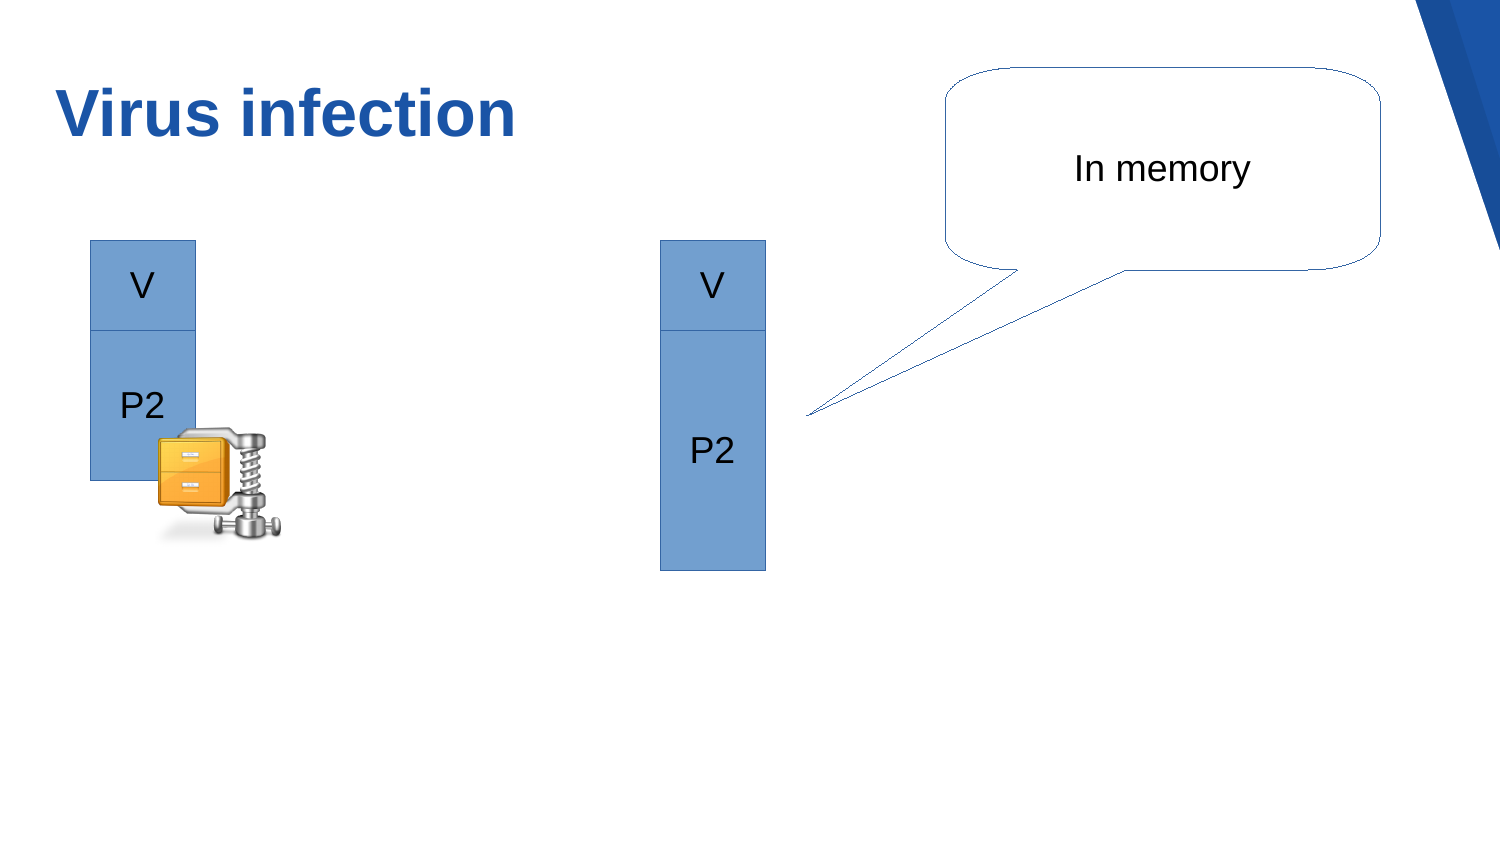

In memory
# Virus infection
V
V
P2
P2